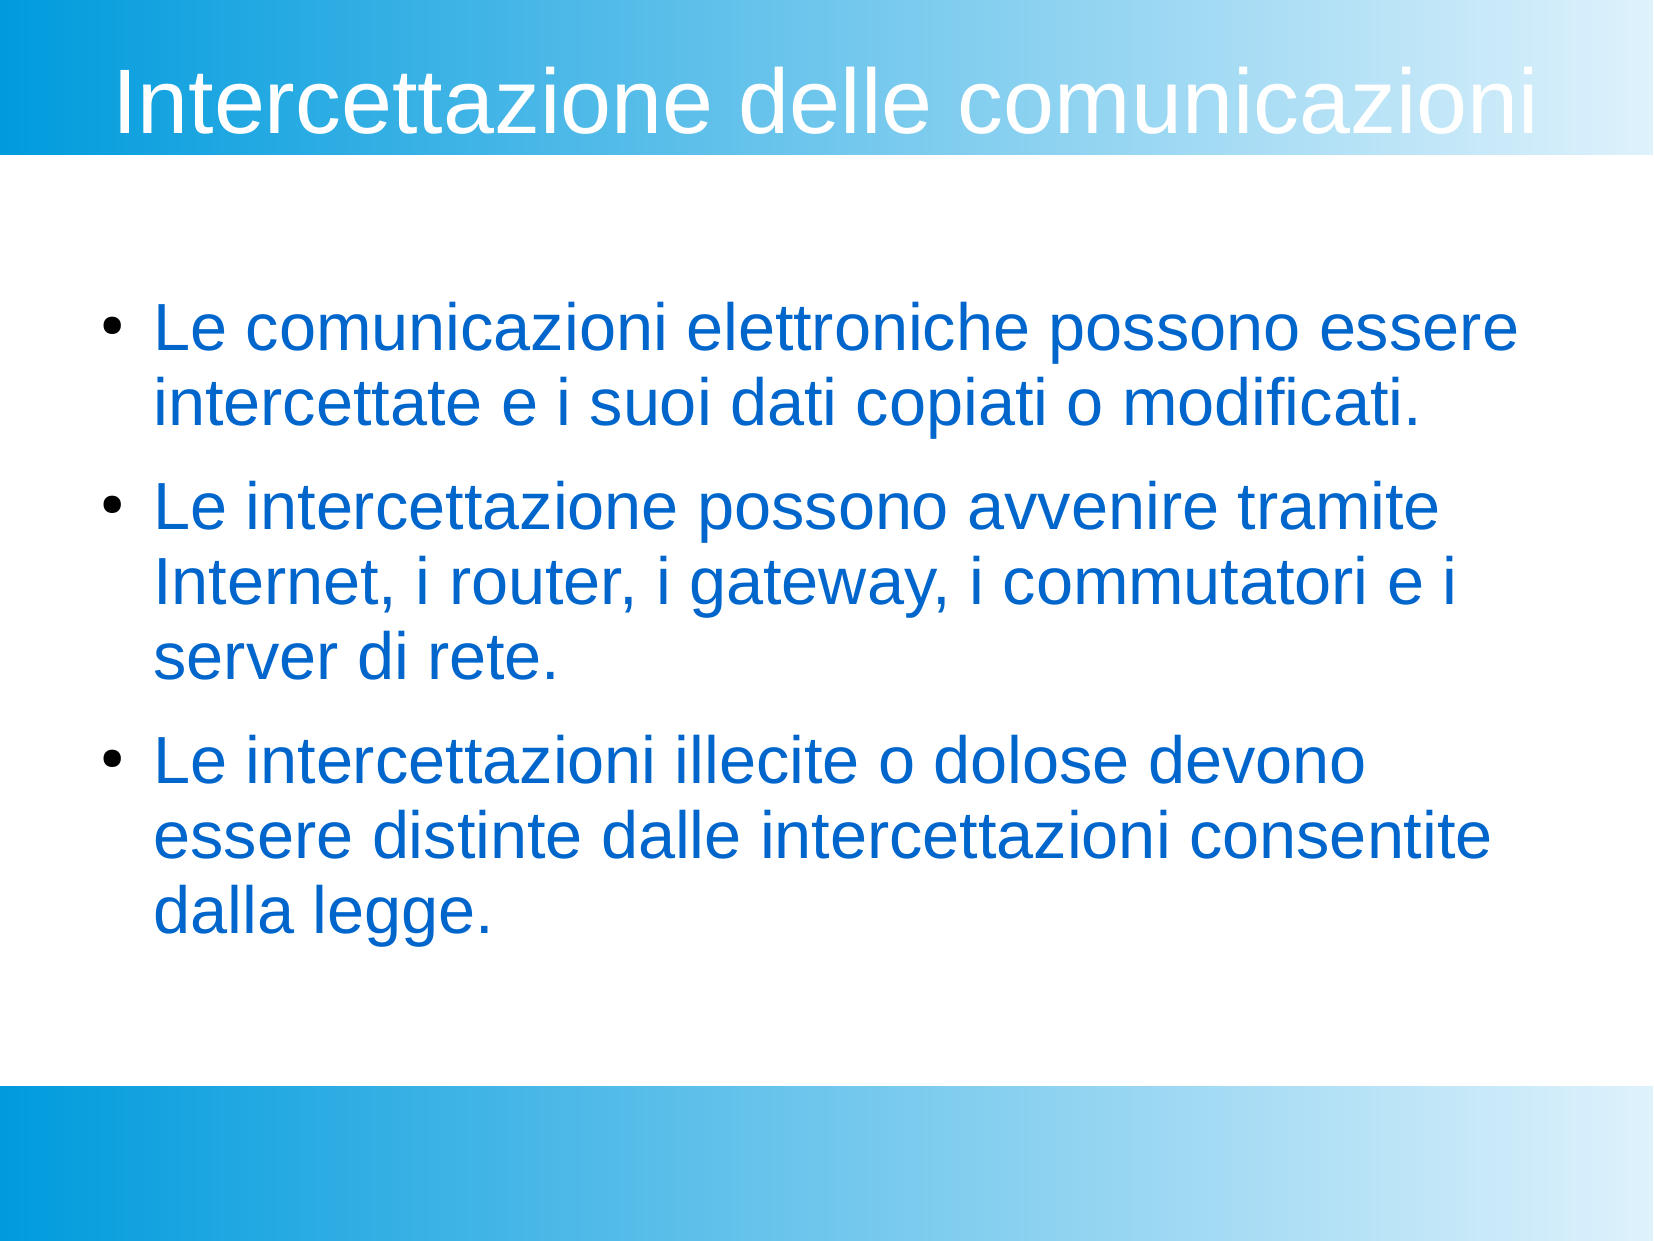

# Intercettazione delle comunicazioni
Le comunicazioni elettroniche possono essere intercettate e i suoi dati copiati o modificati.
Le intercettazione possono avvenire tramite Internet, i router, i gateway, i commutatori e i server di rete.
Le intercettazioni illecite o dolose devono essere distinte dalle intercettazioni consentite dalla legge.